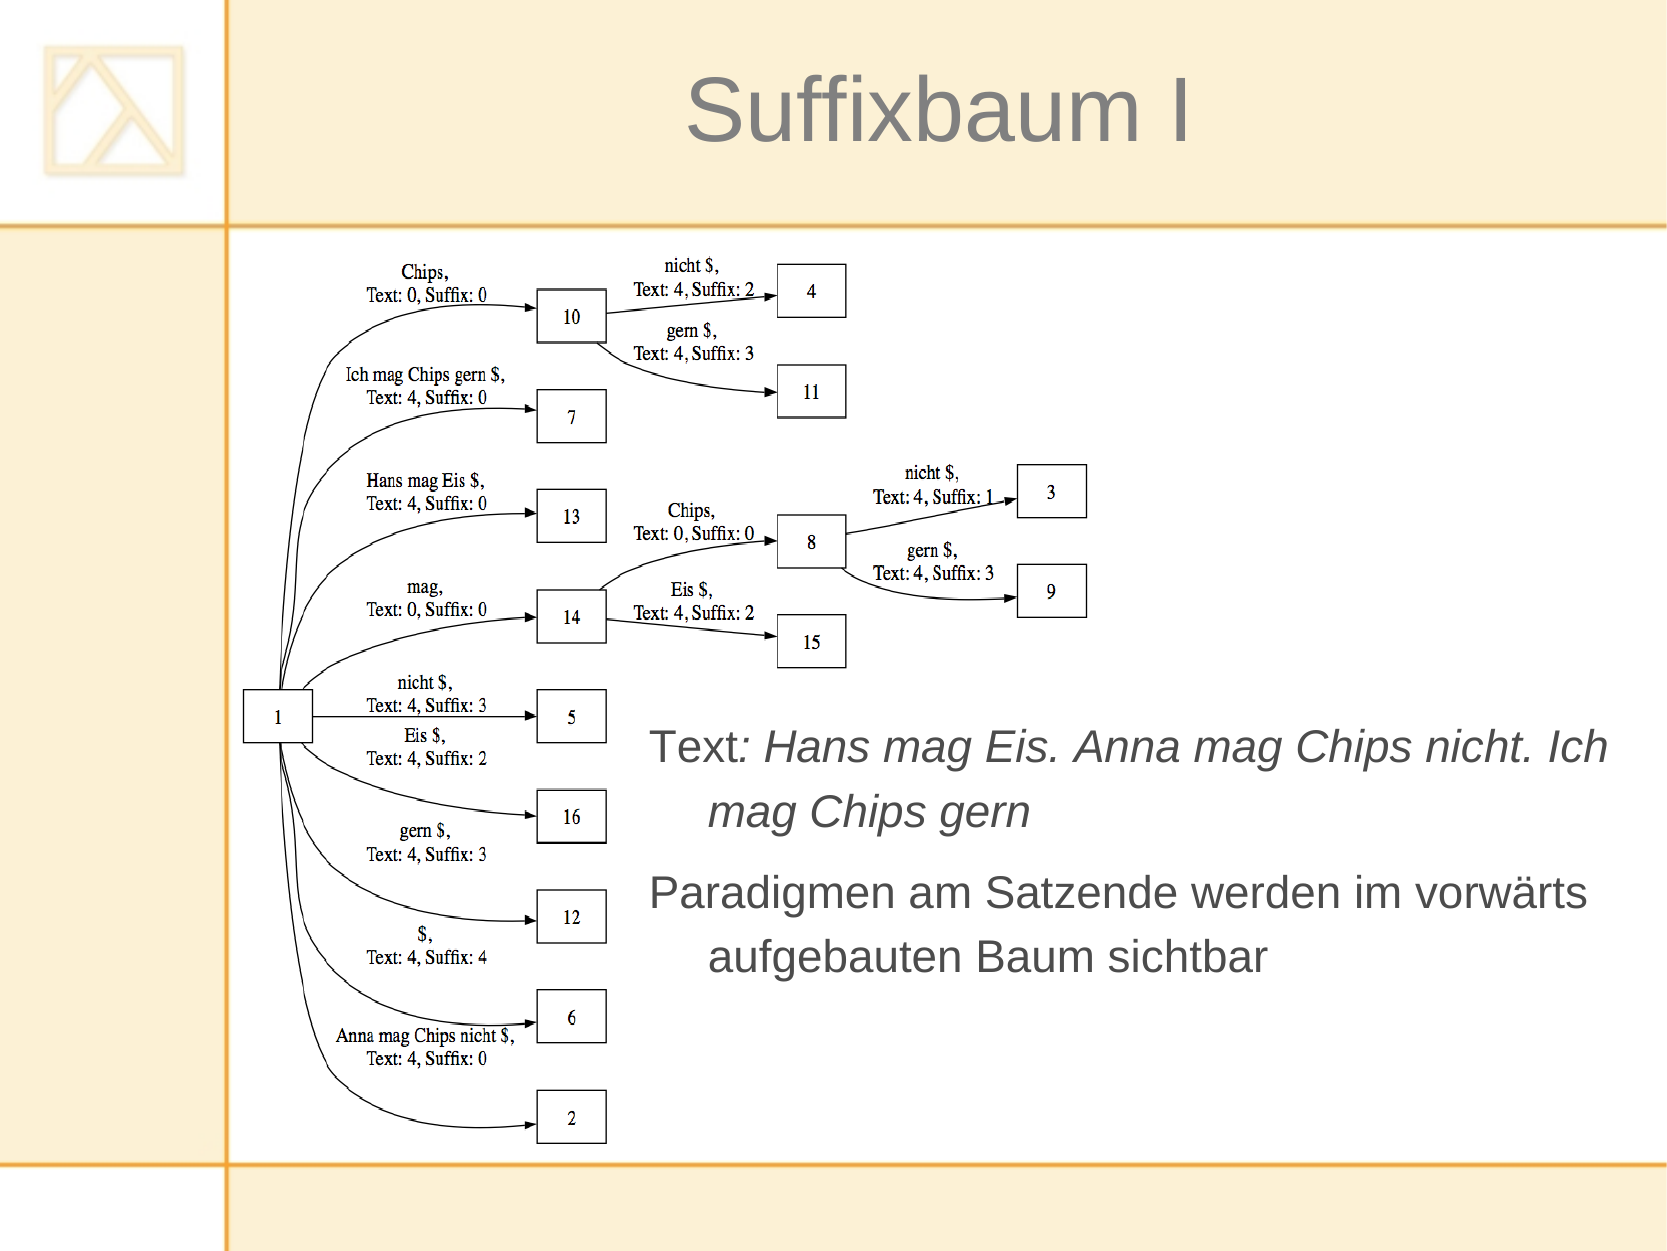

# Suffixbaum I
Text: Hans mag Eis. Anna mag Chips nicht. Ich mag Chips gern
Paradigmen am Satzende werden im vorwärts aufgebauten Baum sichtbar